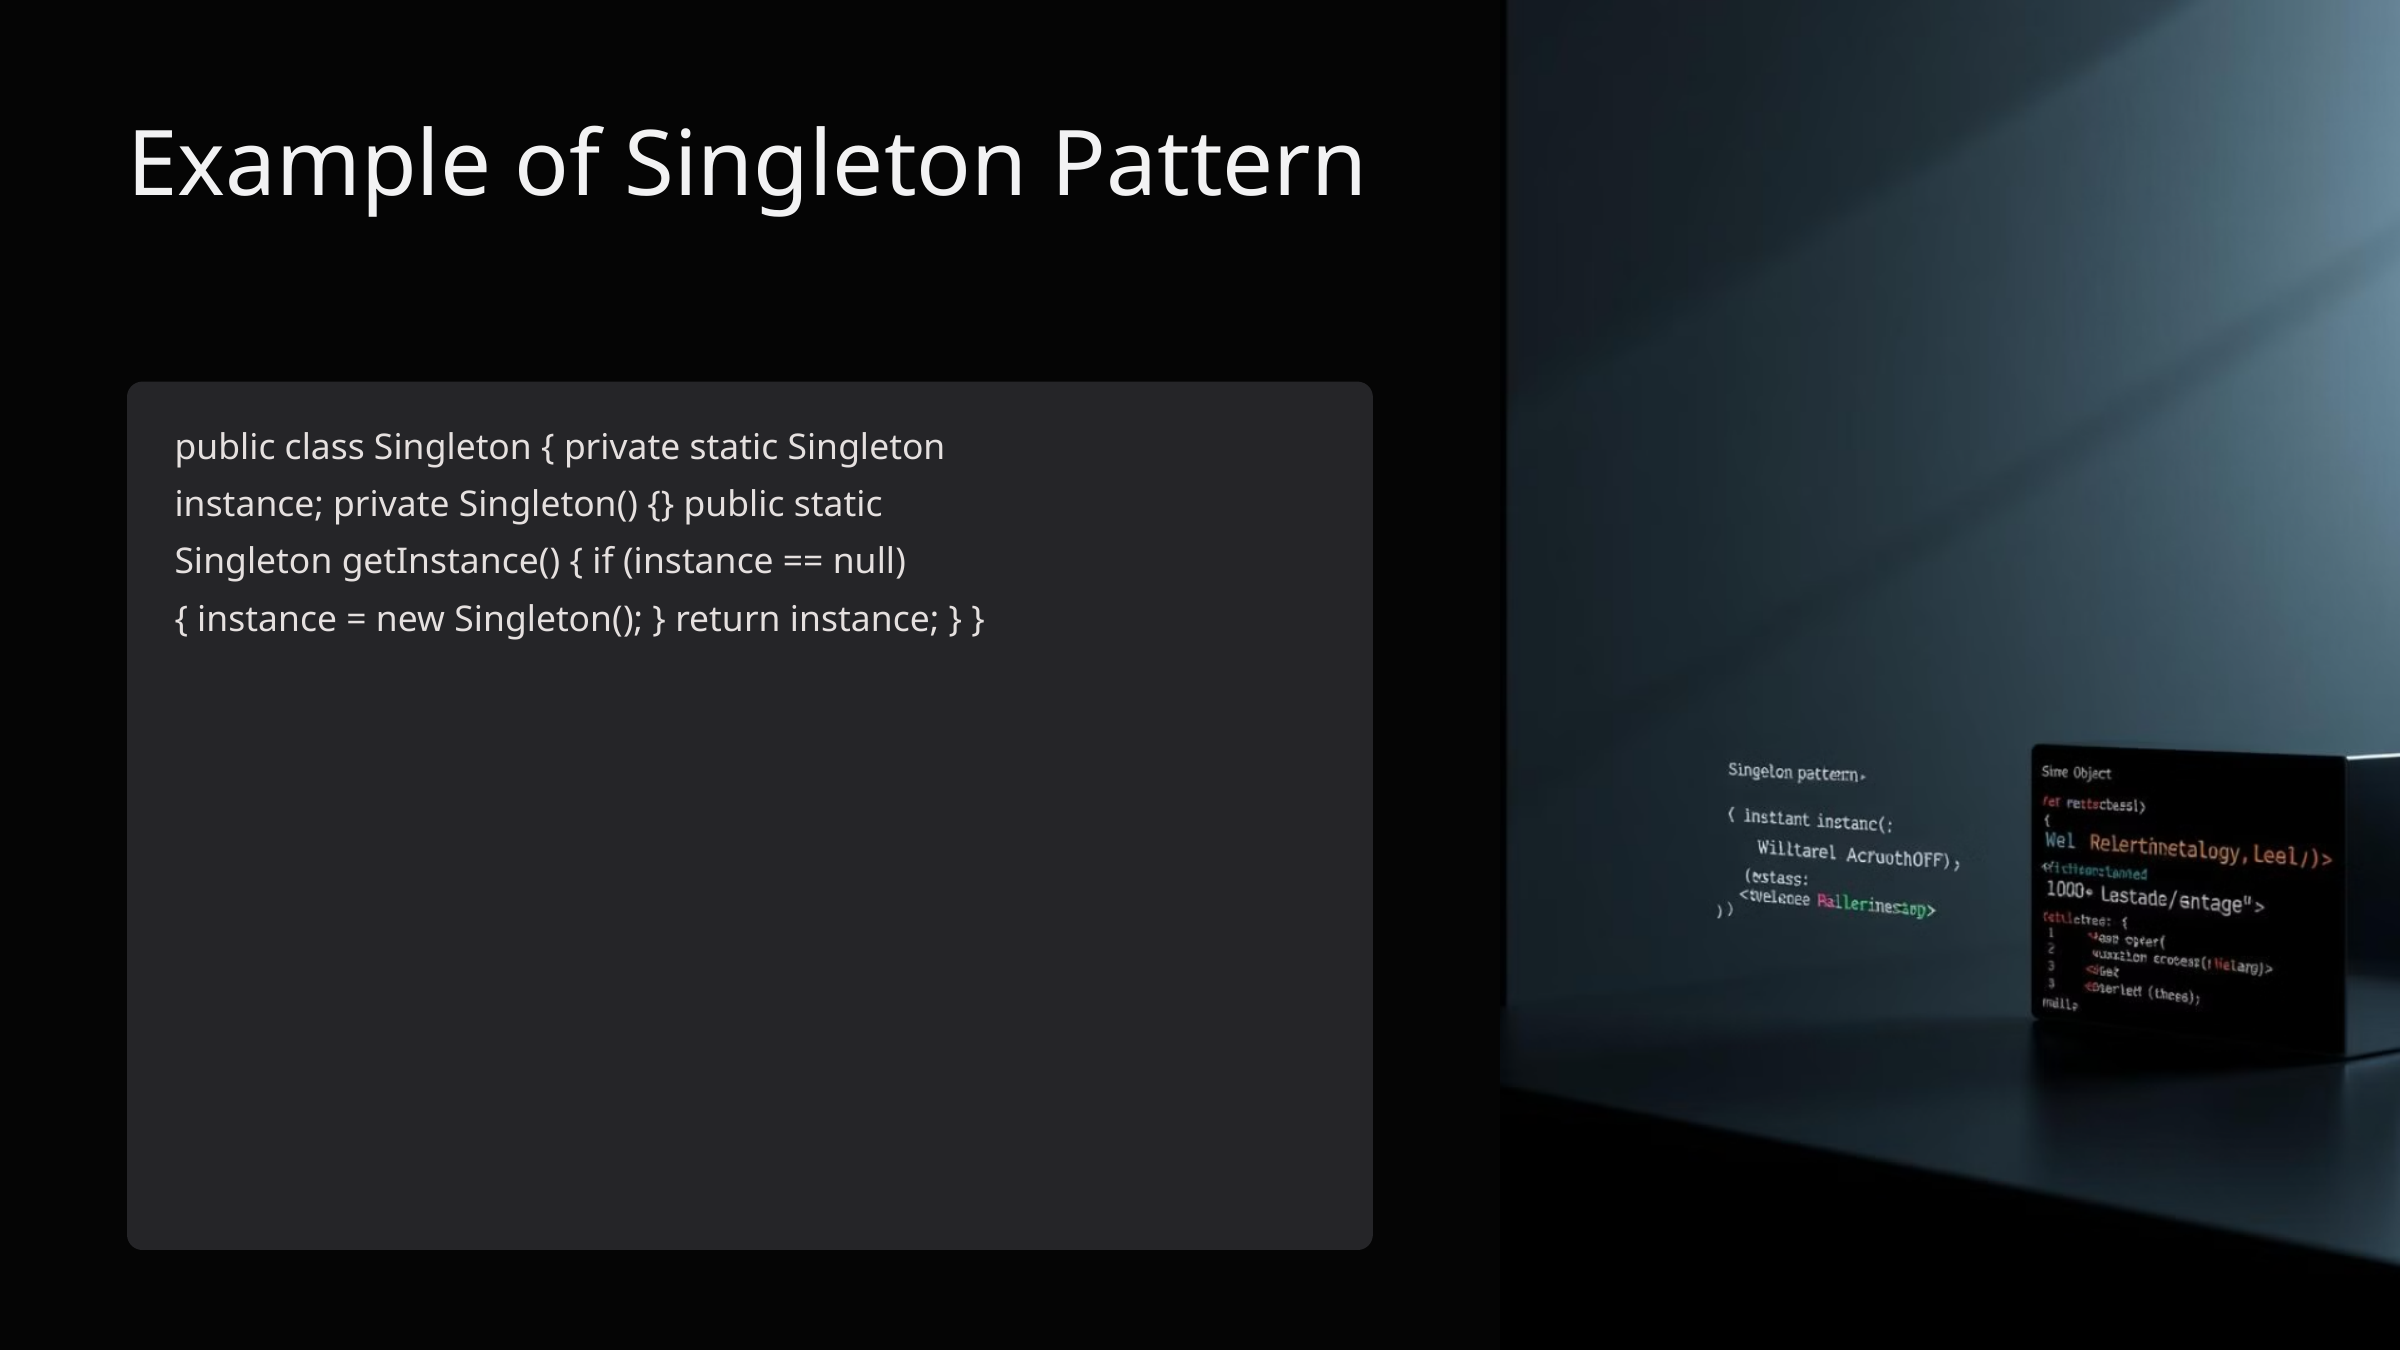

Example of Singleton Pattern
public class Singleton { private static Singleton instance; private Singleton() {} public static Singleton getInstance() { if (instance == null) { instance = new Singleton(); } return instance; } }